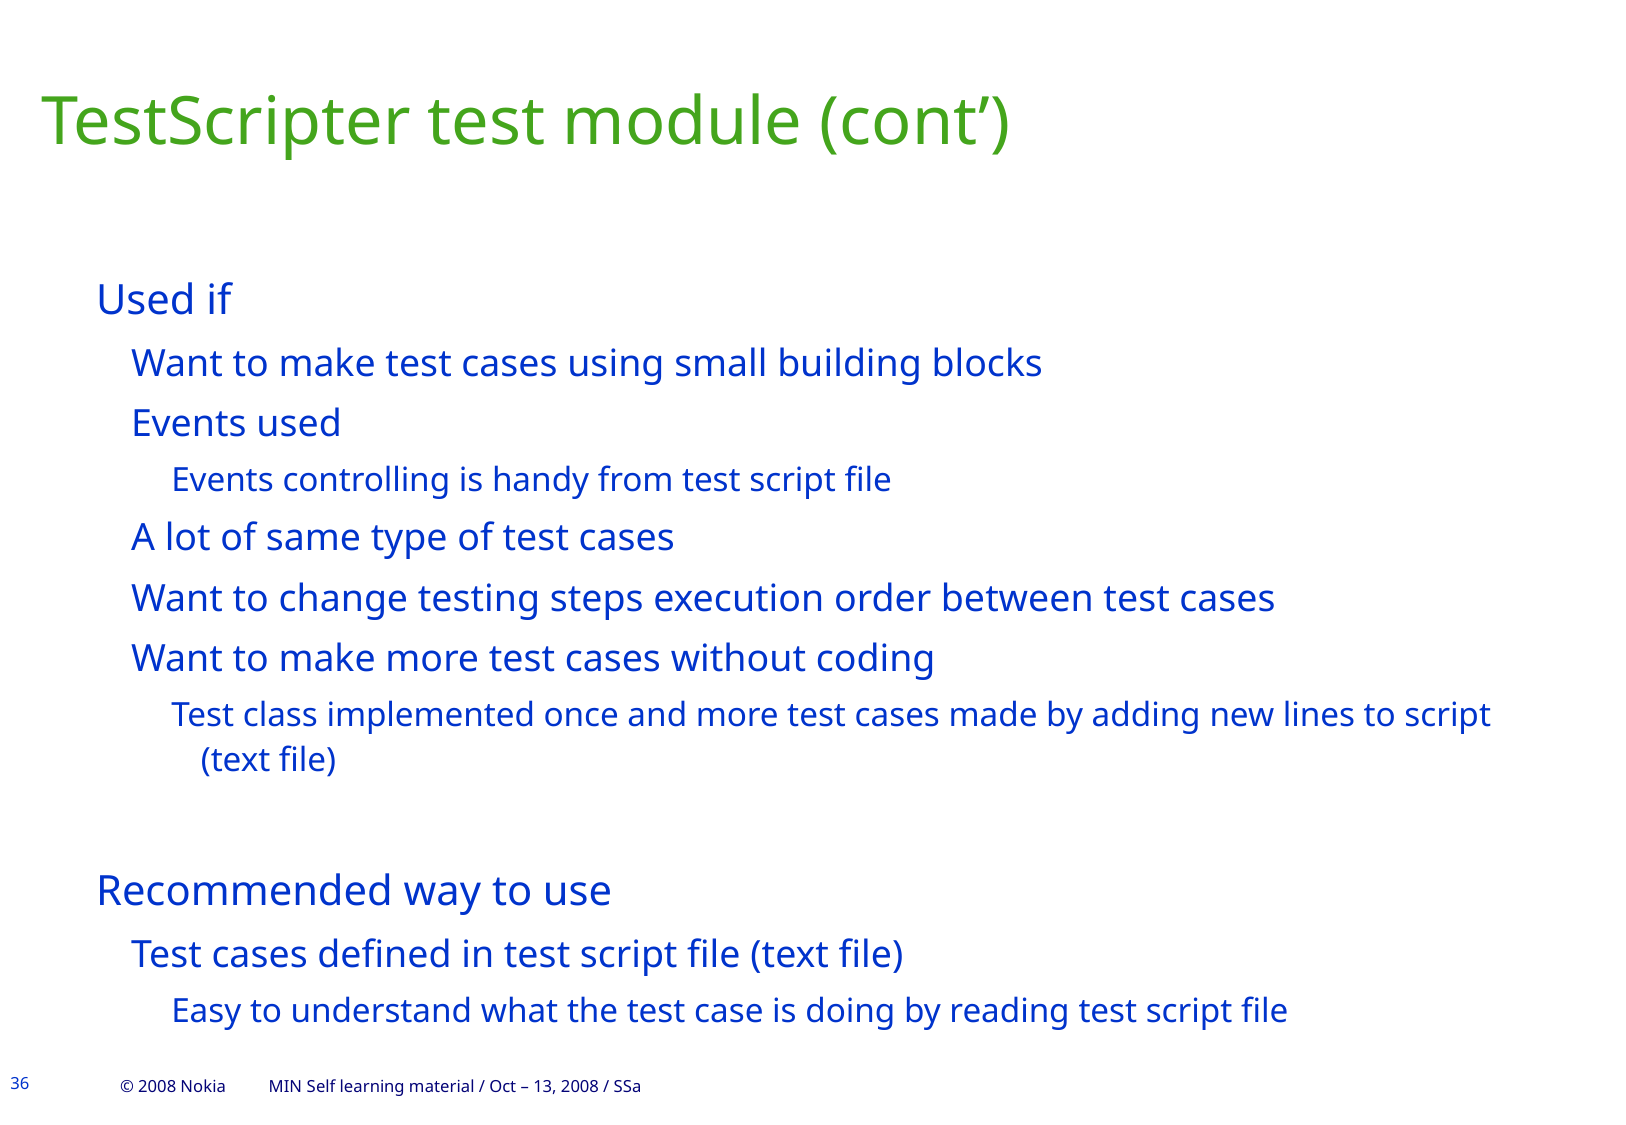

# TestScripter test module (cont’)
Used if
Want to make test cases using small building blocks
Events used
Events controlling is handy from test script file
A lot of same type of test cases
Want to change testing steps execution order between test cases
Want to make more test cases without coding
Test class implemented once and more test cases made by adding new lines to script (text file)
Recommended way to use
Test cases defined in test script file (text file)
Easy to understand what the test case is doing by reading test script file